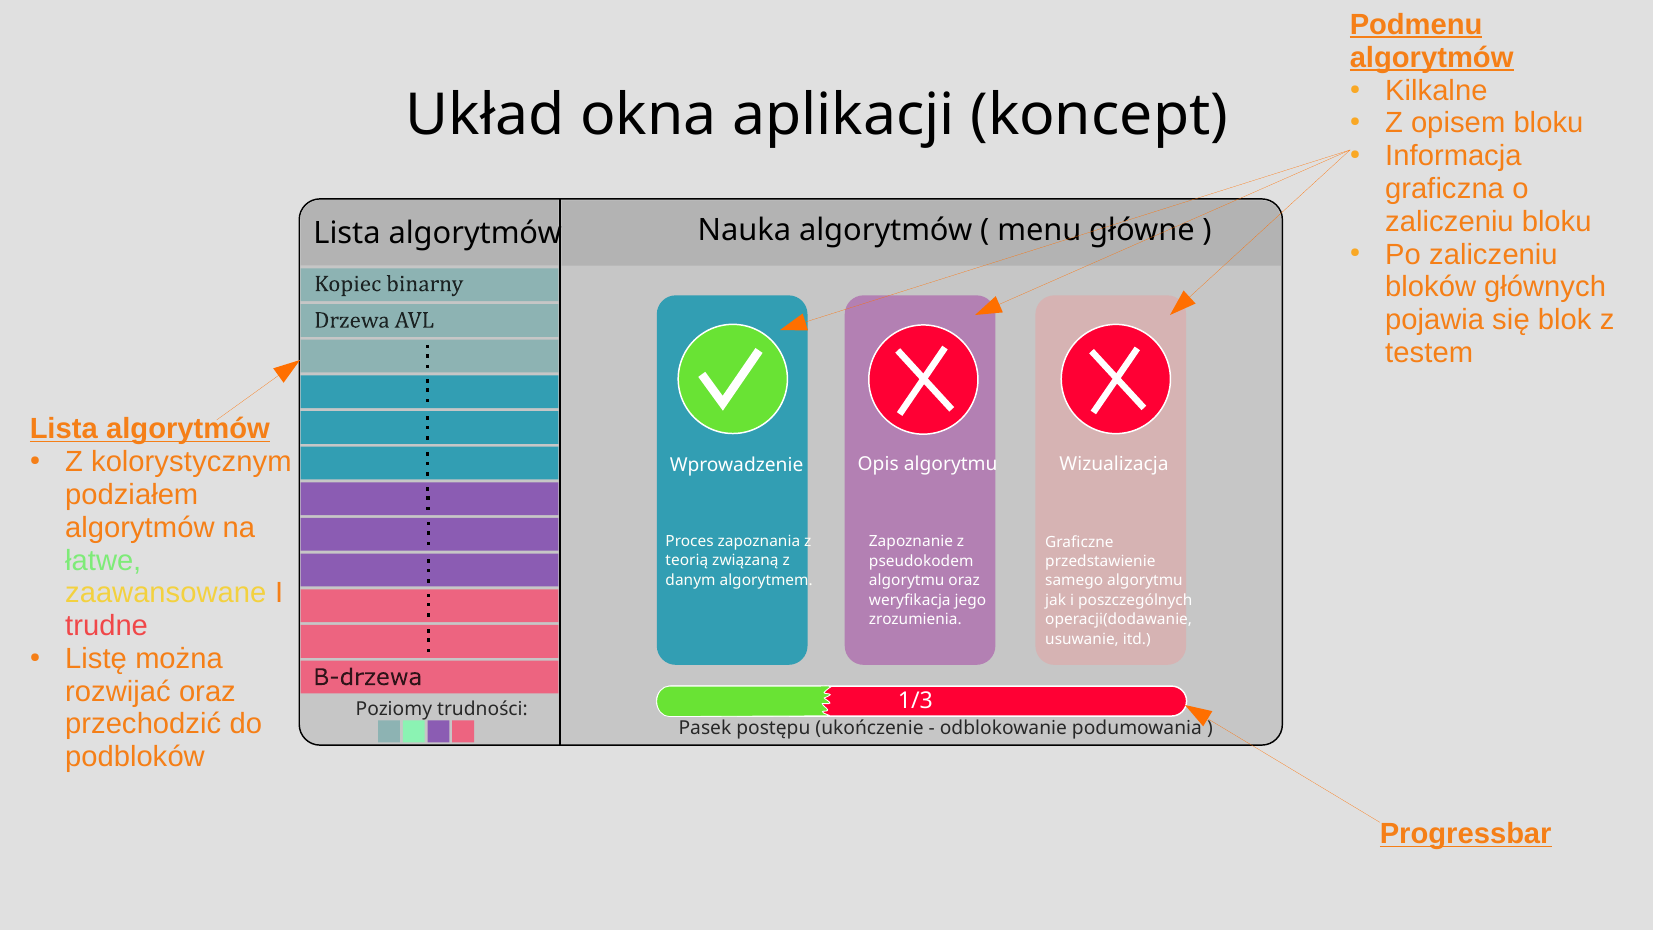

Podmenu algorytmów
Kilkalne
Z opisem bloku
Informacja graficzna o zaliczeniu bloku
Po zaliczeniu bloków głównych pojawia się blok z testem
Lista algorytmów
Z kolorystycznym podziałem algorytmów na łatwe, zaawansowane I trudne
Listę można rozwijać oraz przechodzić do podbloków
Progressbar